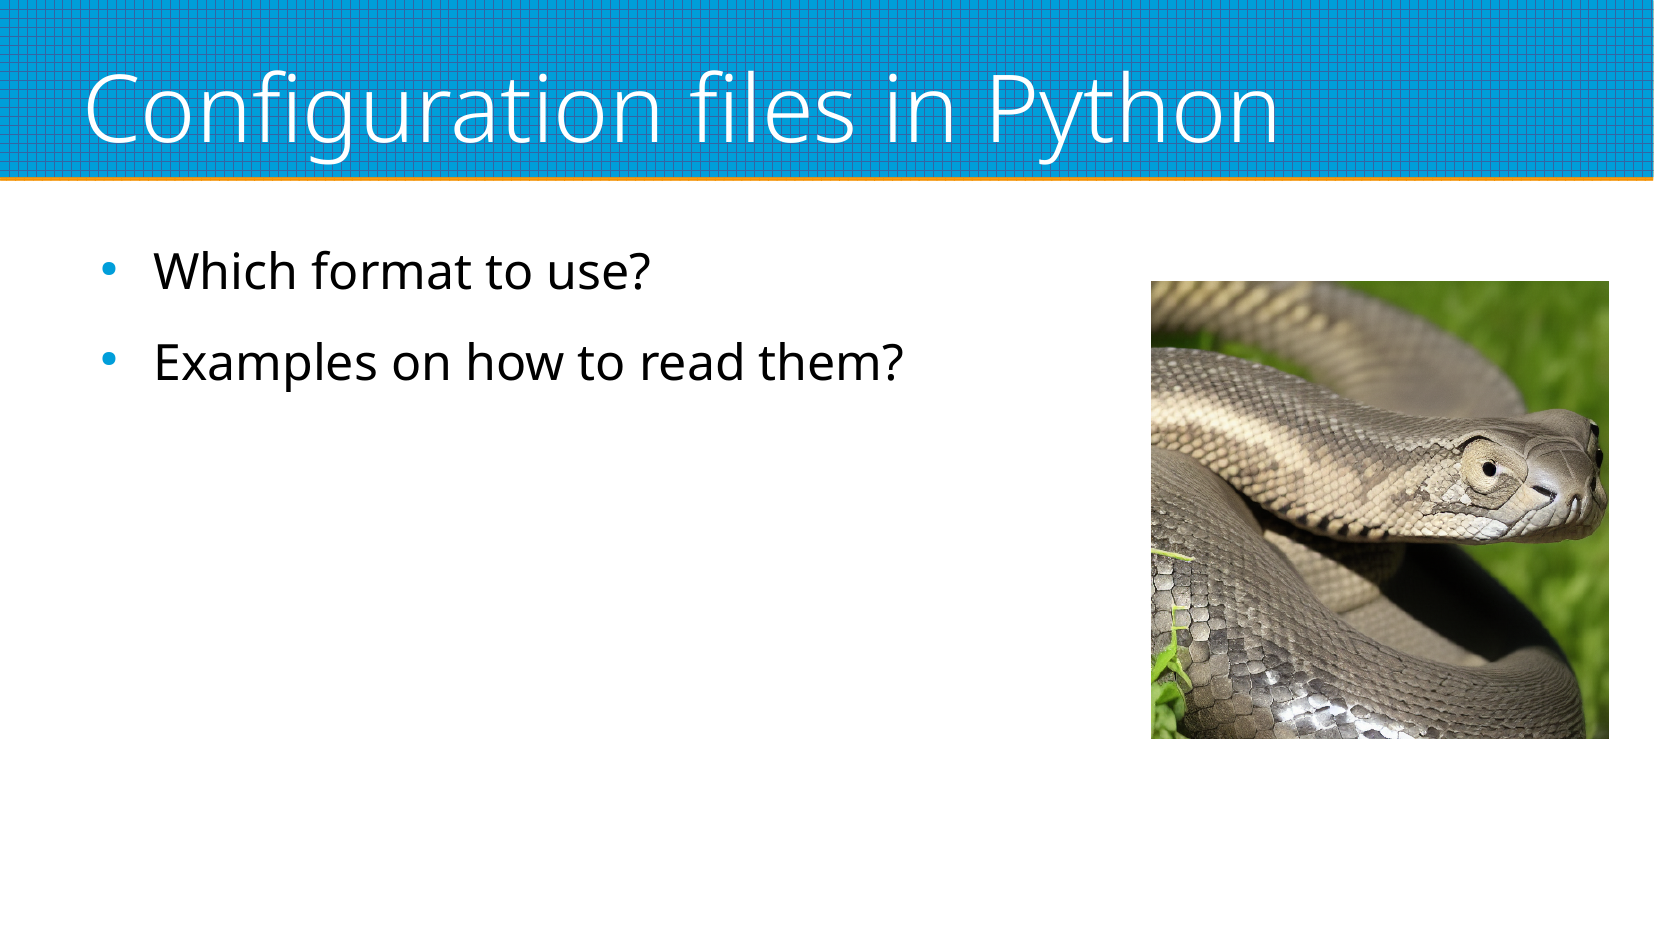

# Configuration files in Python
Which format to use?
Examples on how to read them?